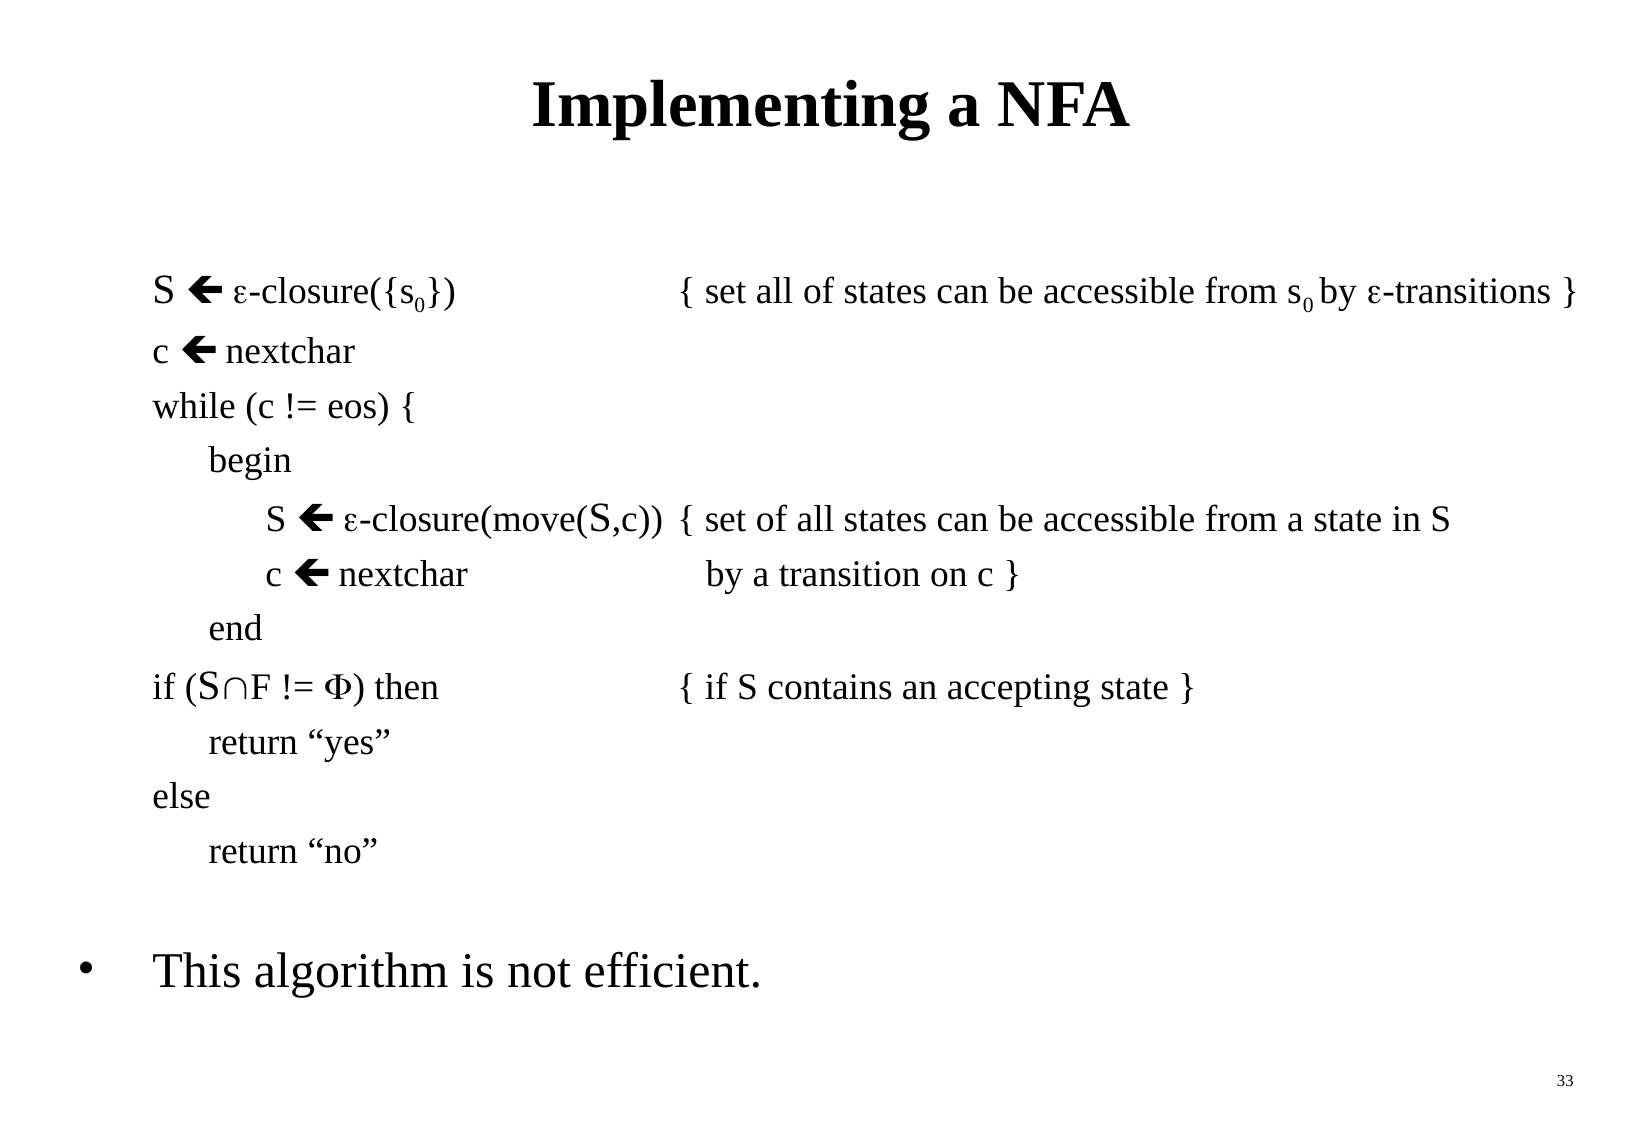

# Implementing a NFA
S  -closure({s0})		{ set all of states can be accessible from s0 by -transitions }
c  nextchar
while (c != eos) {
	begin
	 S  -closure(move(S,c))	{ set of all states can be accessible from a state in S
		 c  nextchar		 by a transition on c }
	end
if (SF != ) then		{ if S contains an accepting state }
	return “yes”
else
	return “no”
This algorithm is not efficient.